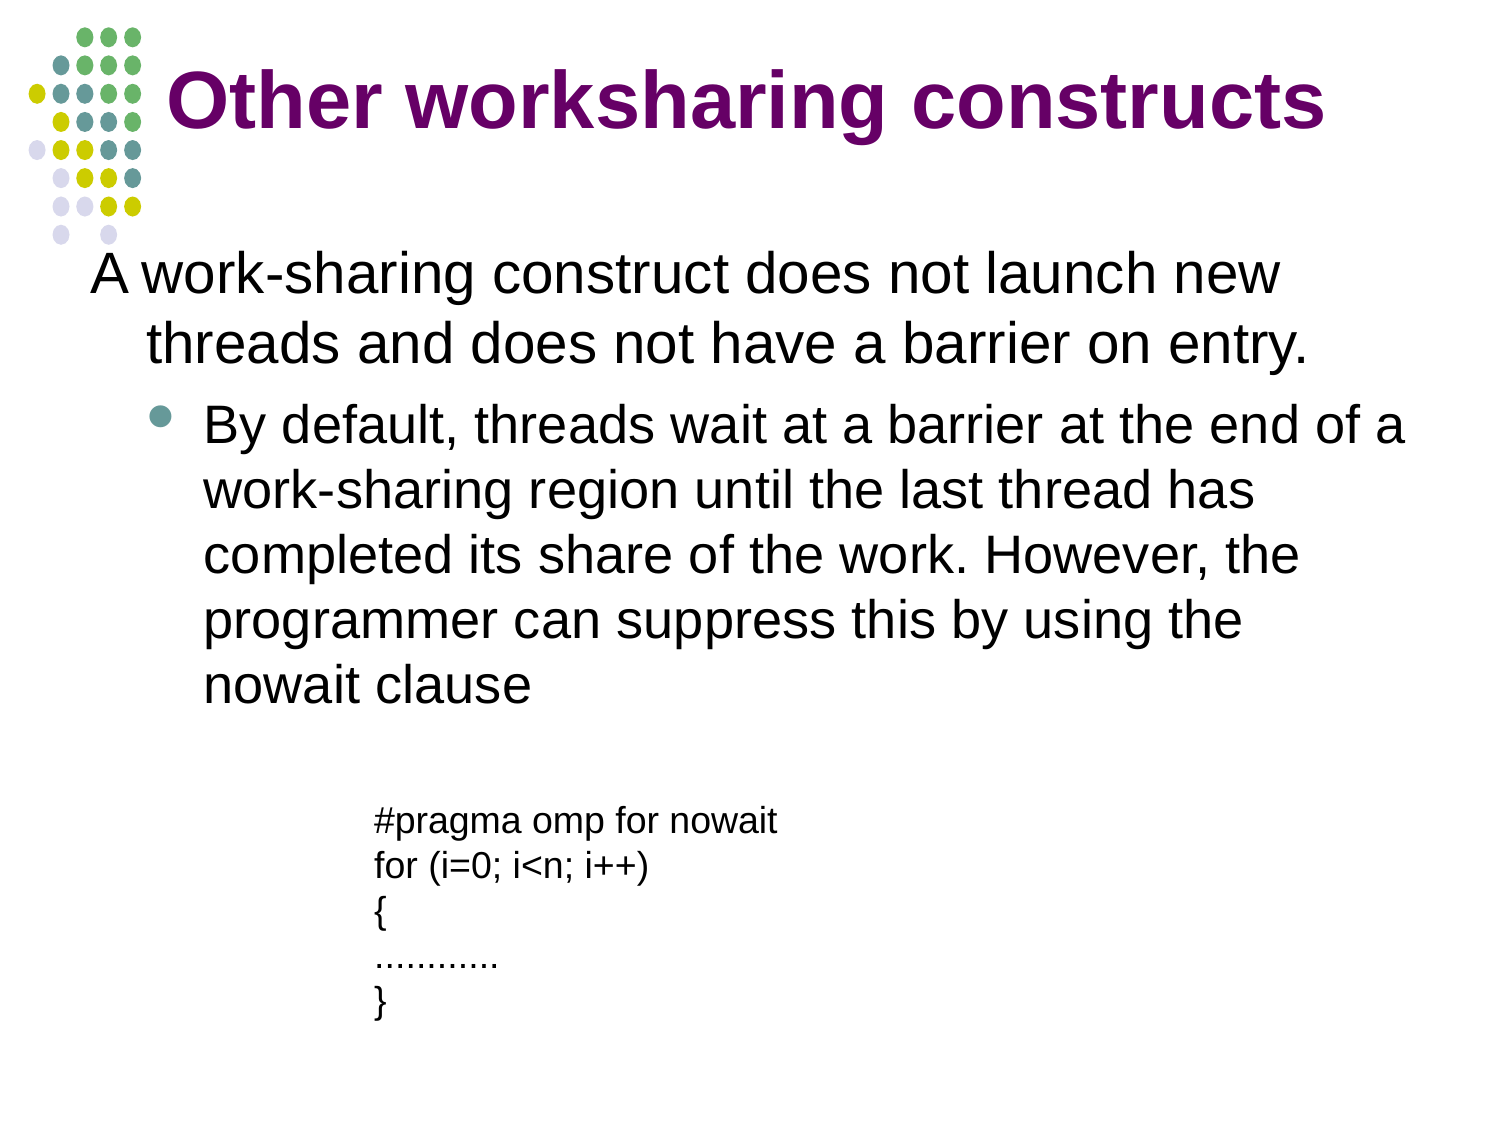

# Other worksharing constructs
A work-sharing construct does not launch new threads and does not have a barrier on entry.
By default, threads wait at a barrier at the end of a work-sharing region until the last thread has completed its share of the work. However, the programmer can suppress this by using the nowait clause
#pragma omp for nowait
for (i=0; i<n; i++)
{
............
}